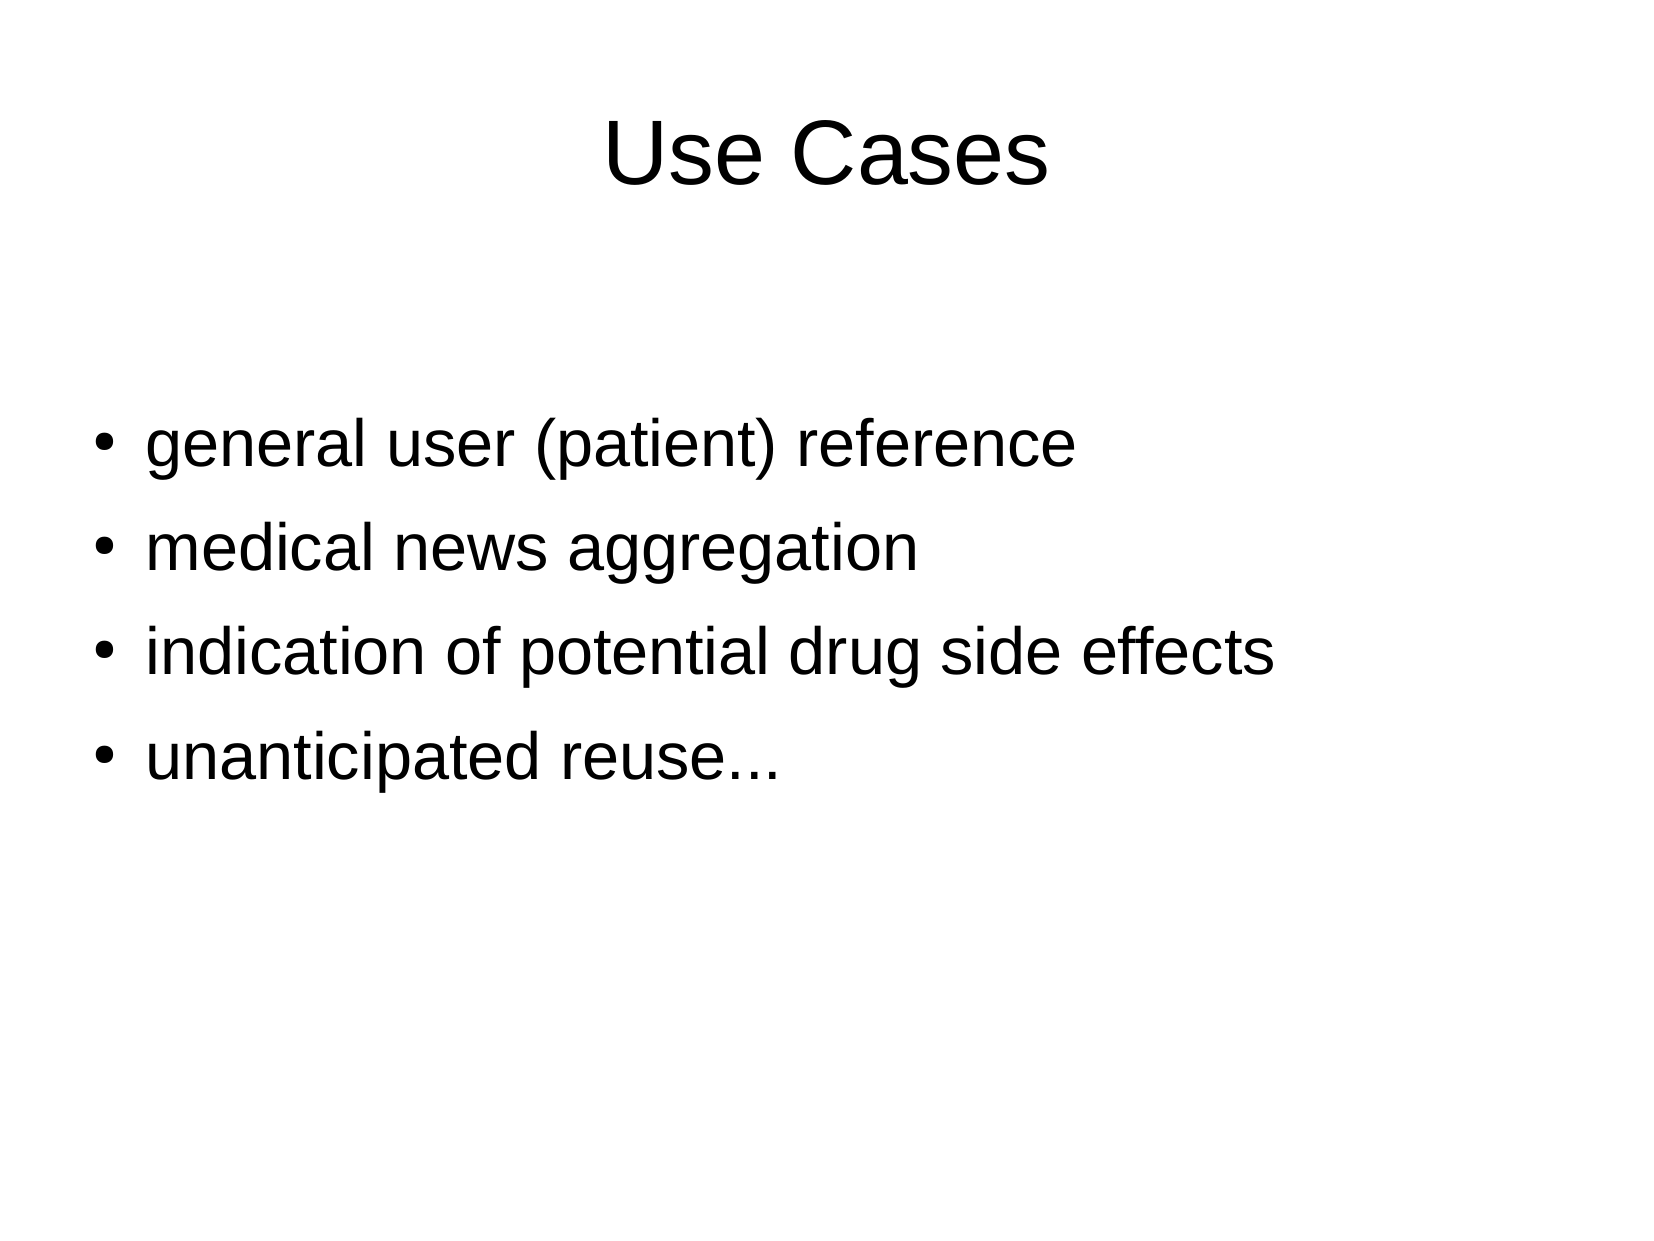

# Use Cases
general user (patient) reference
medical news aggregation
indication of potential drug side effects
unanticipated reuse...